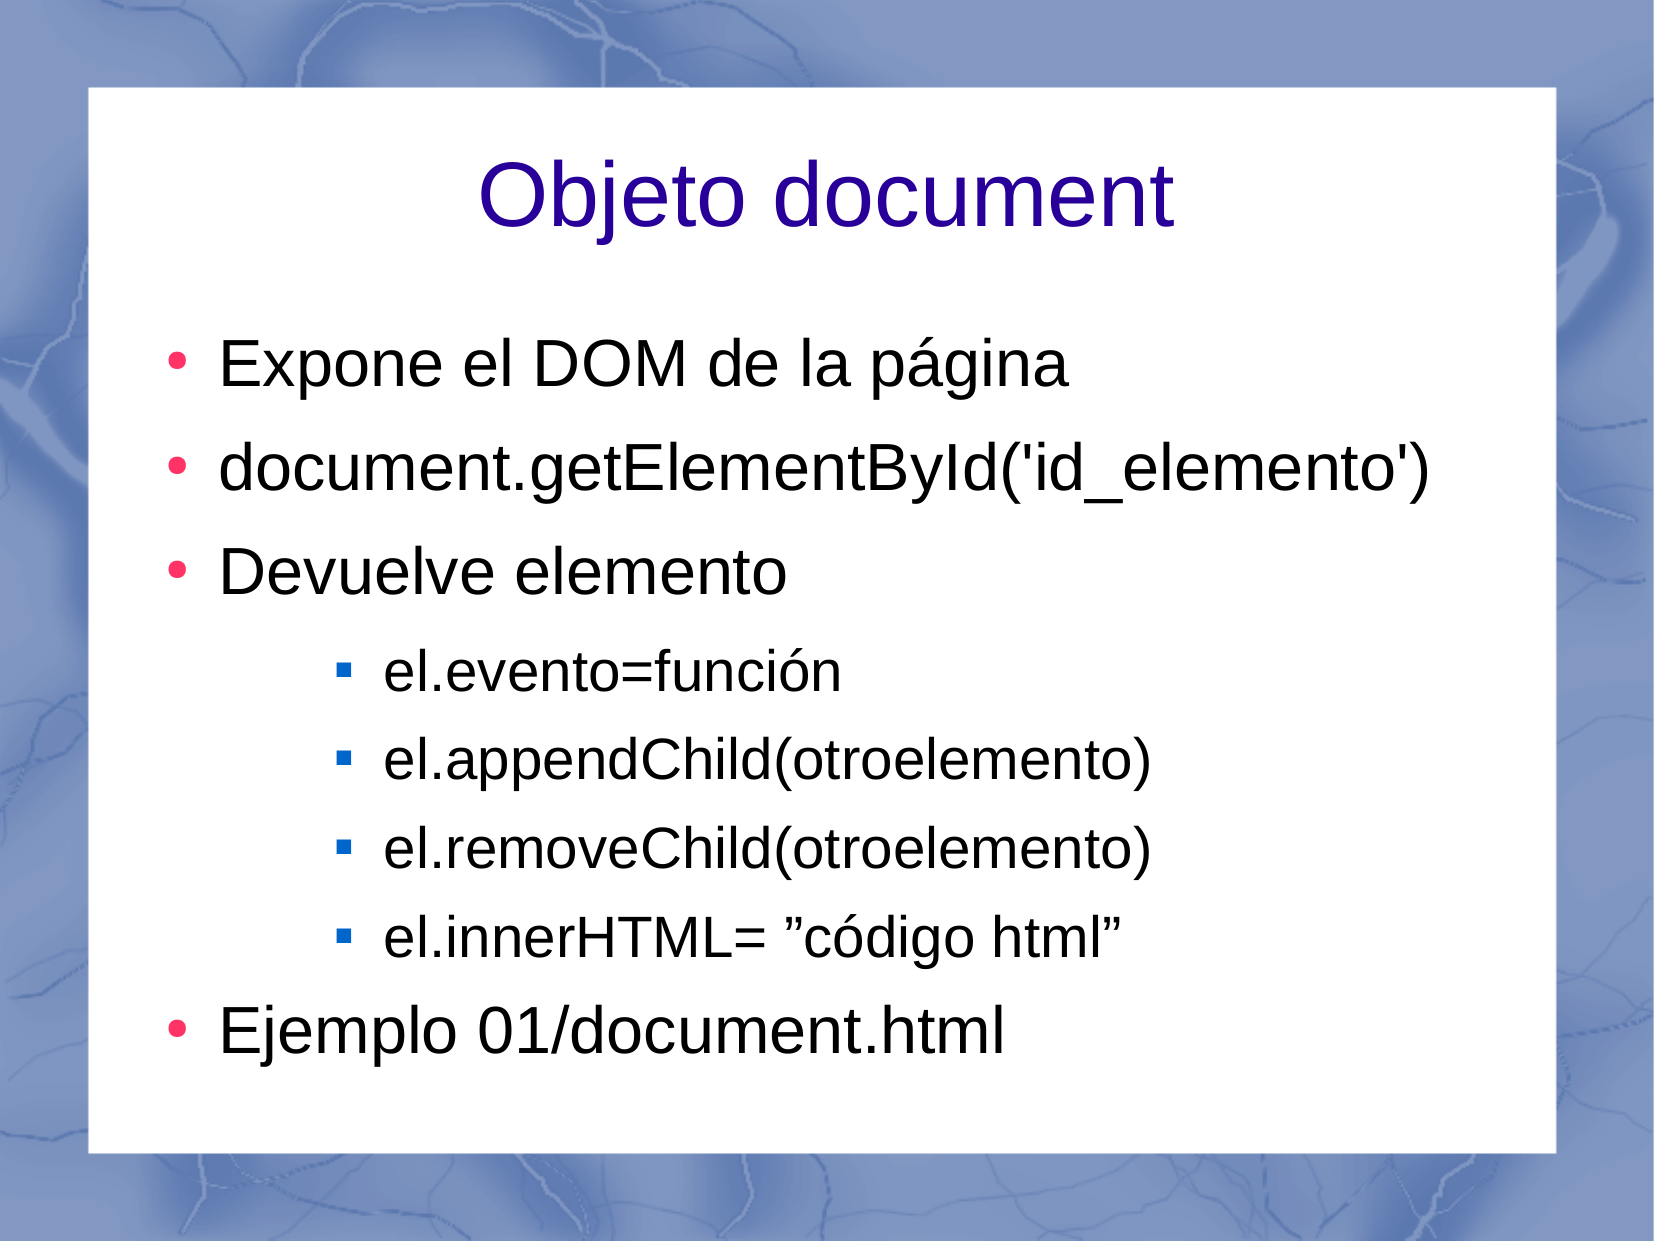

# Objeto document
Expone el DOM de la página
document.getElementById('id_elemento')
Devuelve elemento
el.evento=función
el.appendChild(otroelemento)
el.removeChild(otroelemento)
el.innerHTML= ”código html”
Ejemplo 01/document.html